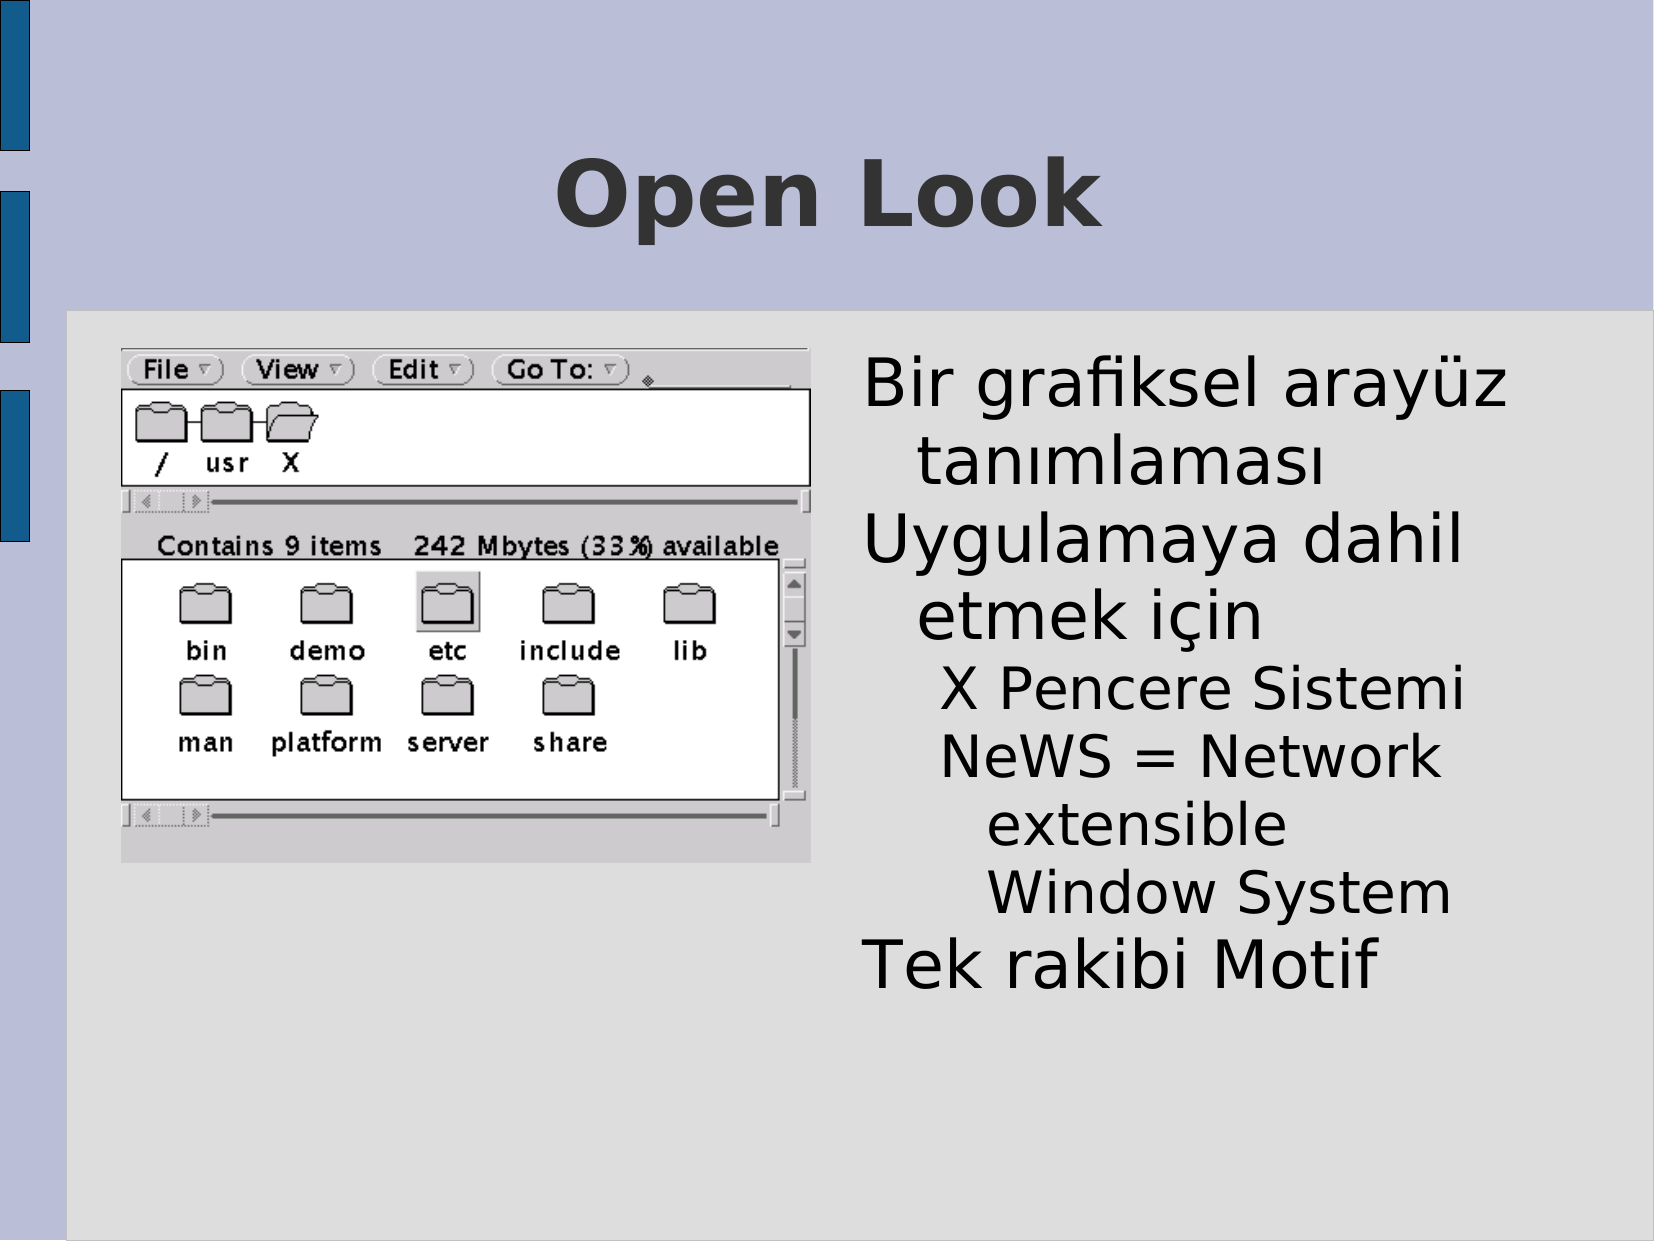

# Open Look
Bir grafiksel arayüz tanımlaması
Uygulamaya dahil etmek için
X Pencere Sistemi
NeWS = Network extensible Window System
Tek rakibi Motif